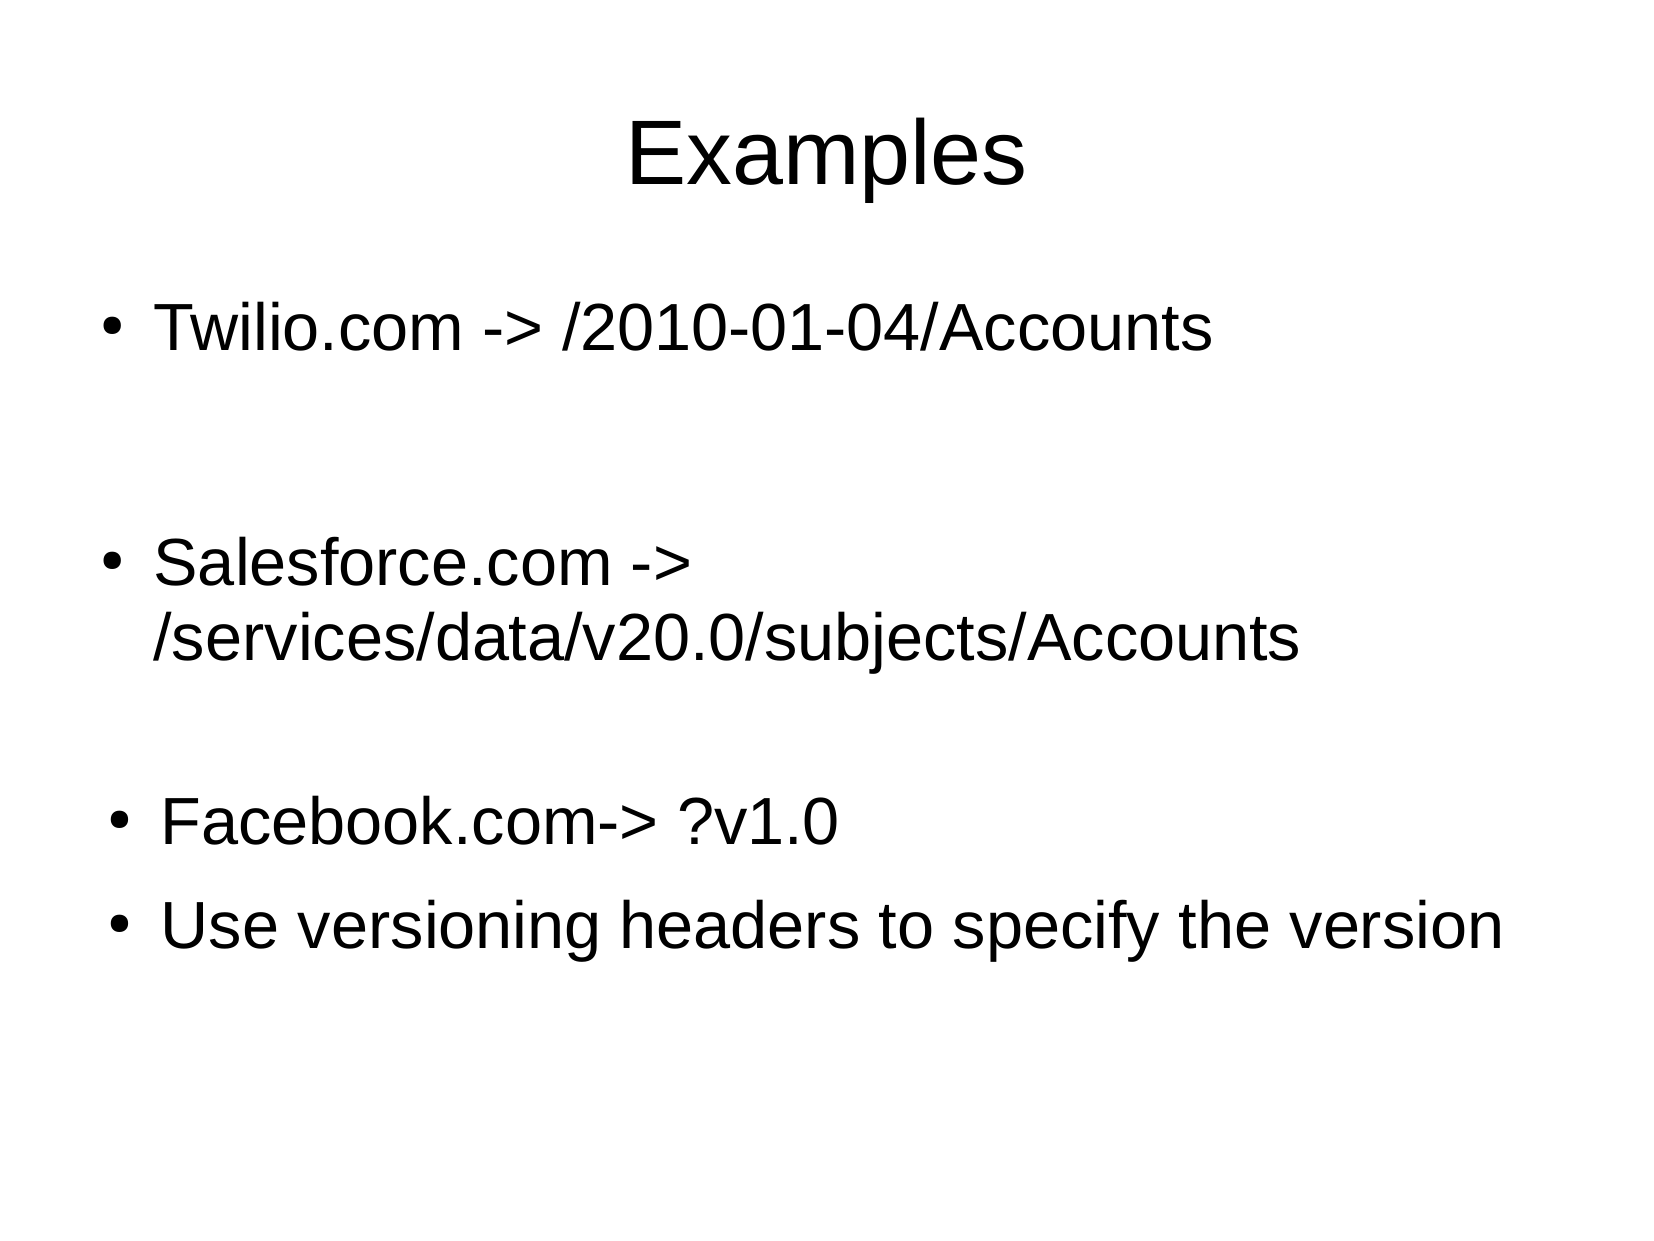

# Examples
Twilio.com -> /2010-01-04/Accounts
Salesforce.com -> /services/data/v20.0/subjects/Accounts
Facebook.com-> ?v1.0
Use versioning headers to specify the version